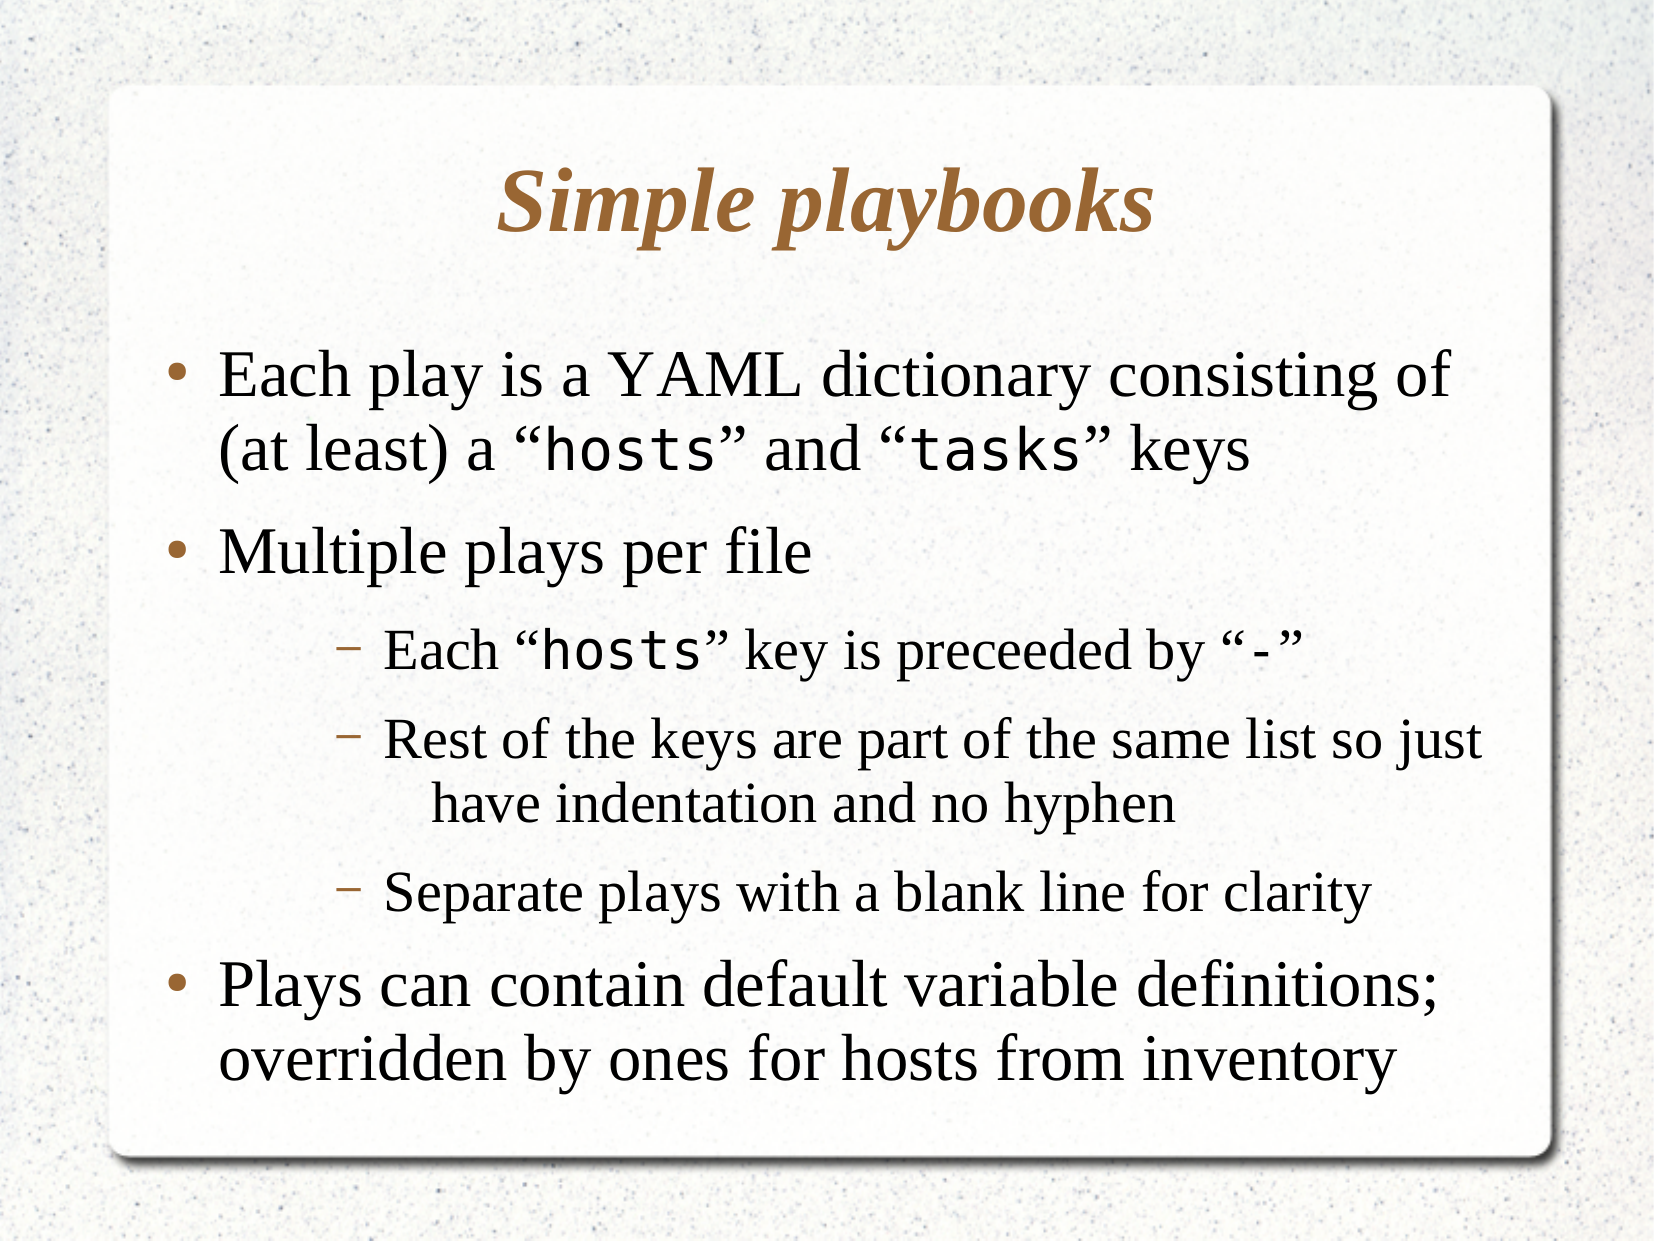

# Simple playbooks
Each play is a YAML dictionary consisting of (at least) a “hosts” and “tasks” keys
Multiple plays per file
Each “hosts” key is preceeded by “-”
Rest of the keys are part of the same list so just have indentation and no hyphen
Separate plays with a blank line for clarity
Plays can contain default variable definitions; overridden by ones for hosts from inventory